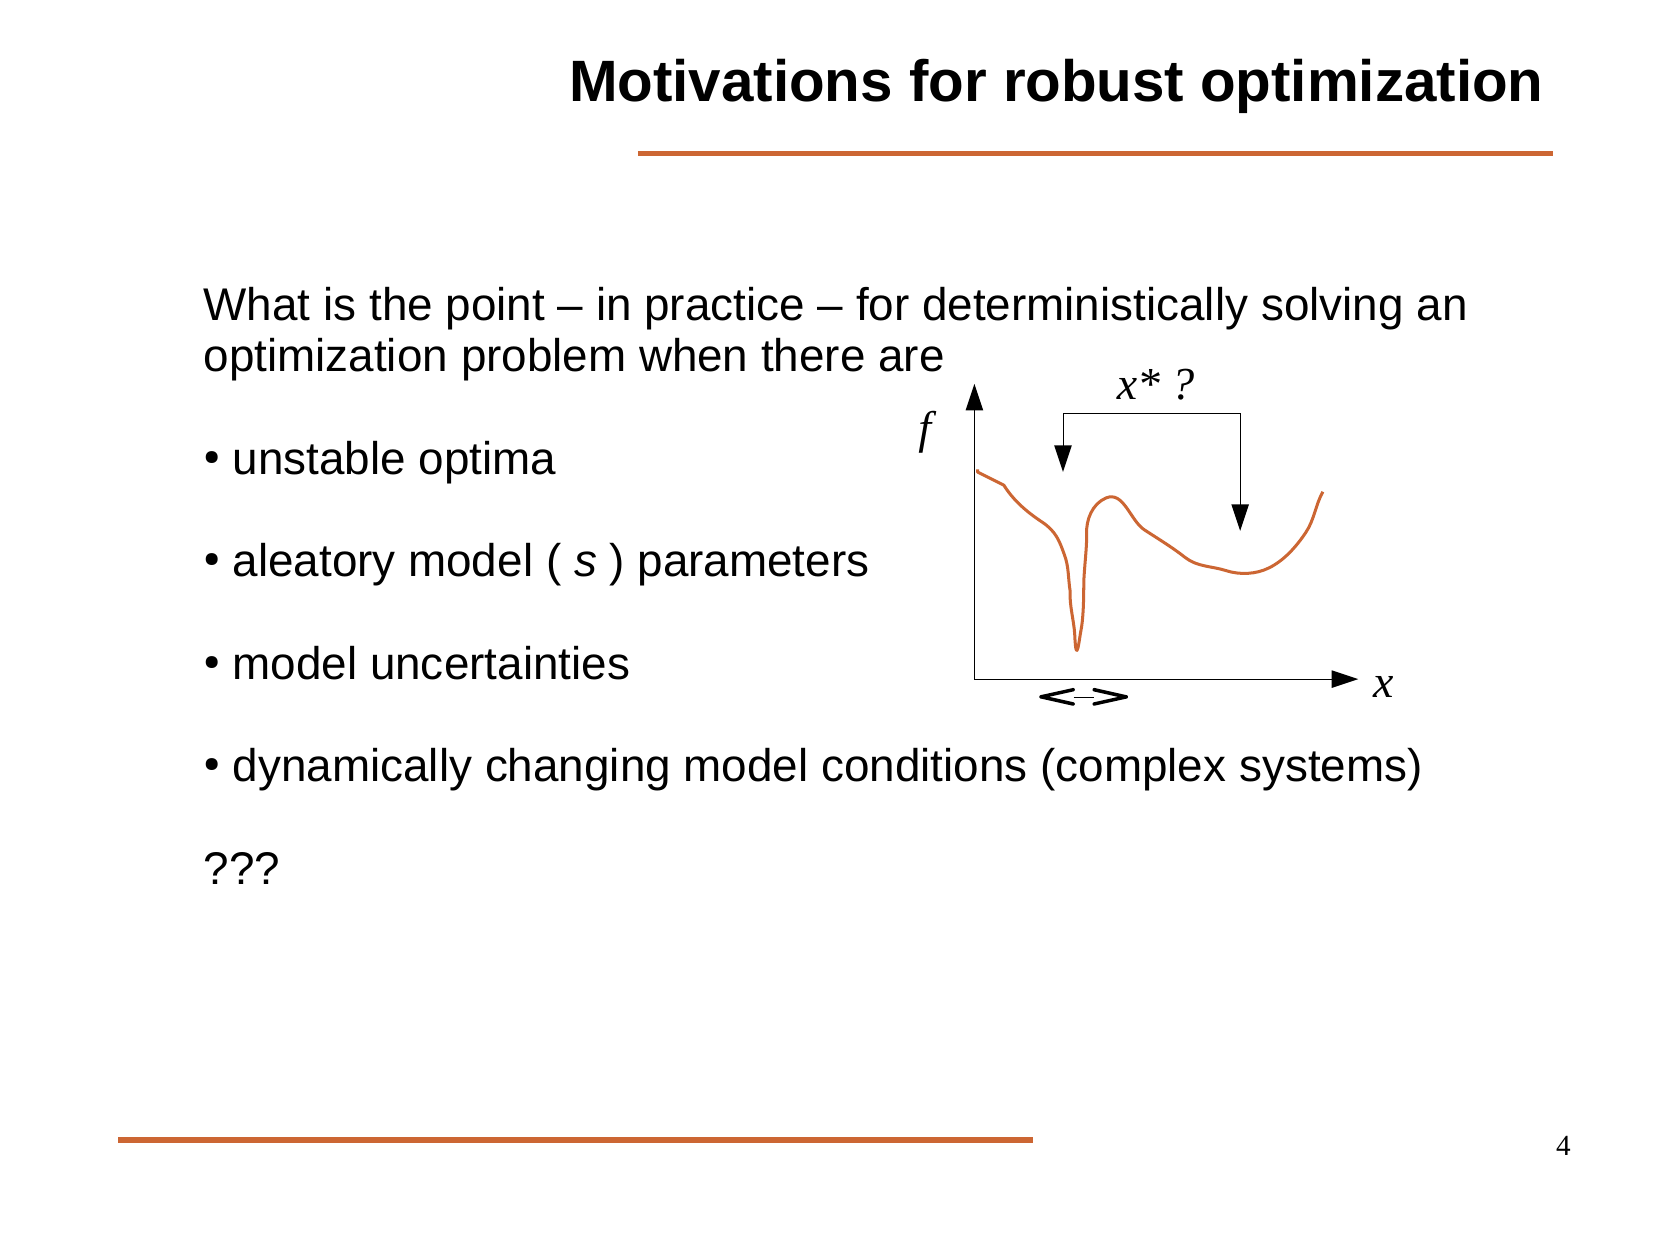

Motivations for robust optimization
What is the point – in practice – for deterministically solving an optimization problem when there are
 unstable optima
 aleatory model ( s ) parameters
 model uncertainties
 dynamically changing model conditions (complex systems)
???
x* ?
f
x
4